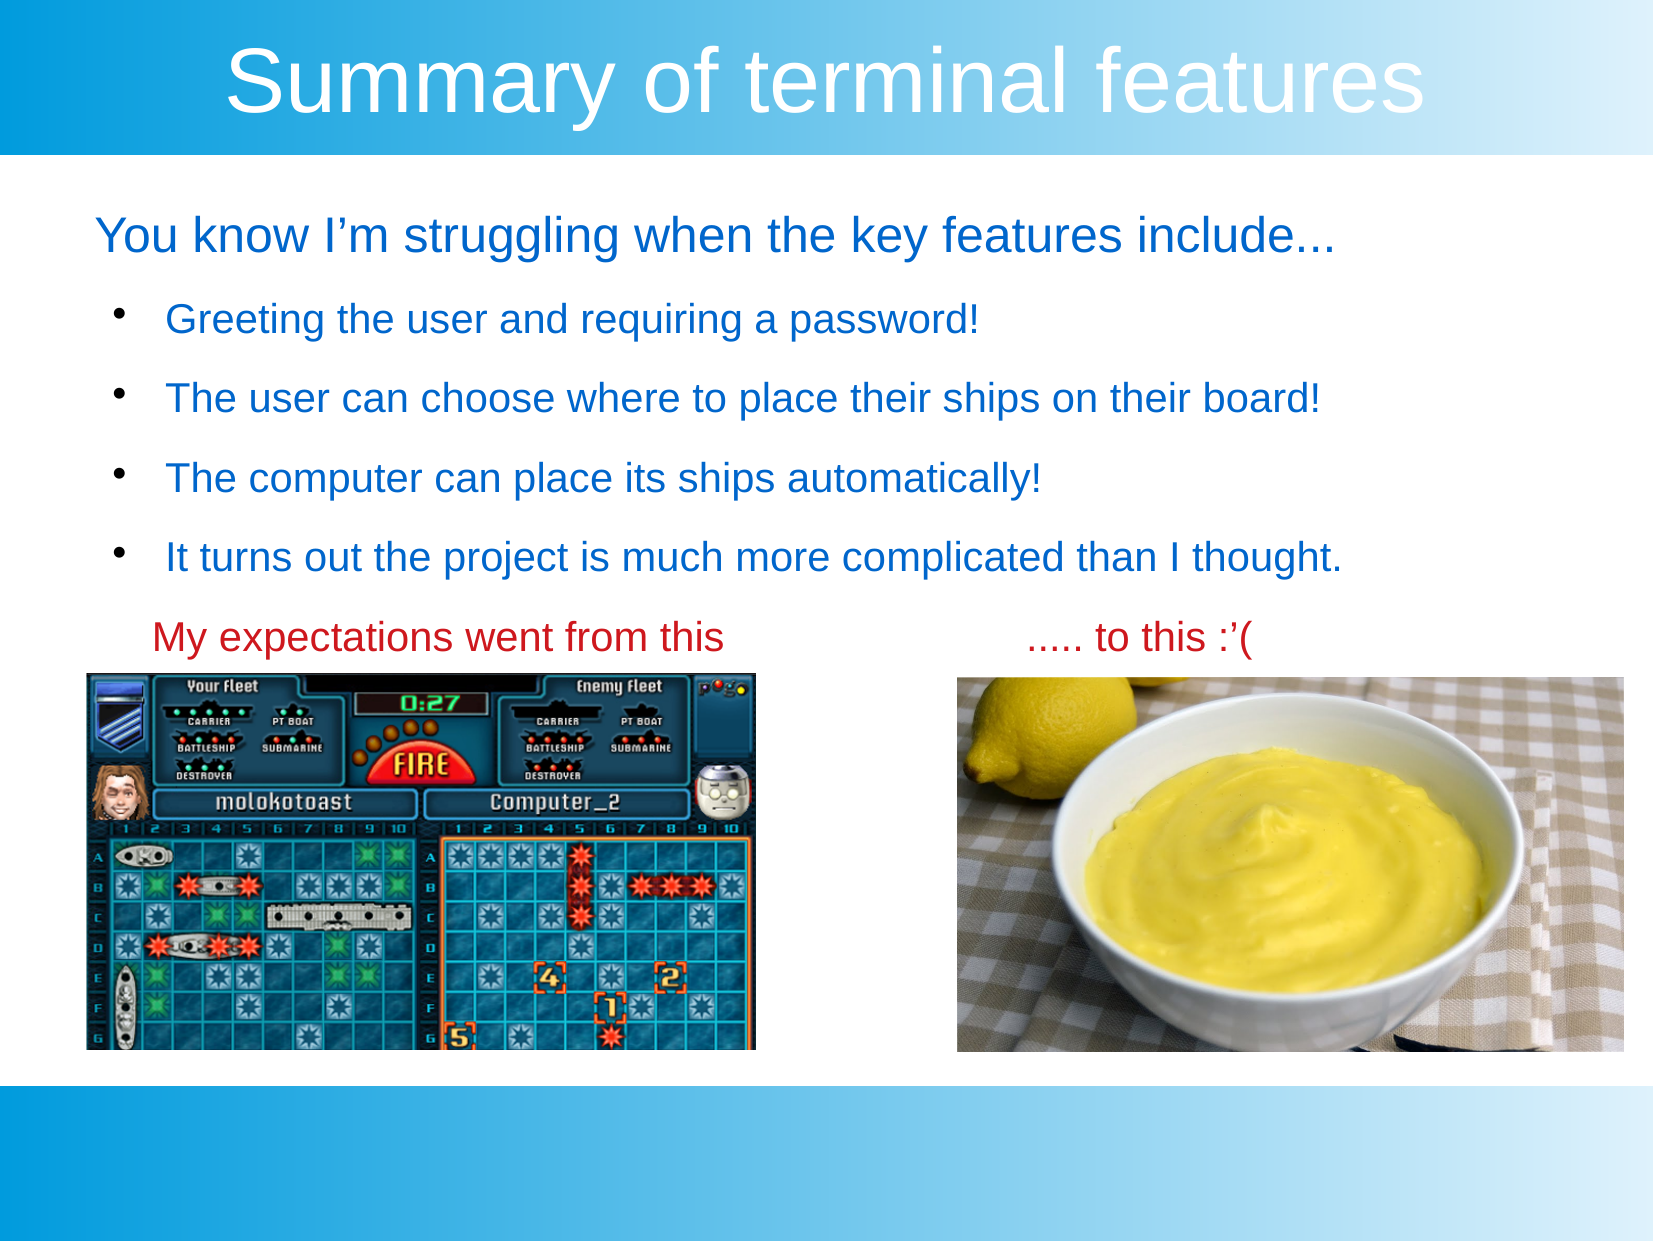

Summary of terminal features
You know I’m struggling when the key features include...
Greeting the user and requiring a password!
The user can choose where to place their ships on their board!
The computer can place its ships automatically!
It turns out the project is much more complicated than I thought.
 My expectations went from this 				 ..... to this :’(